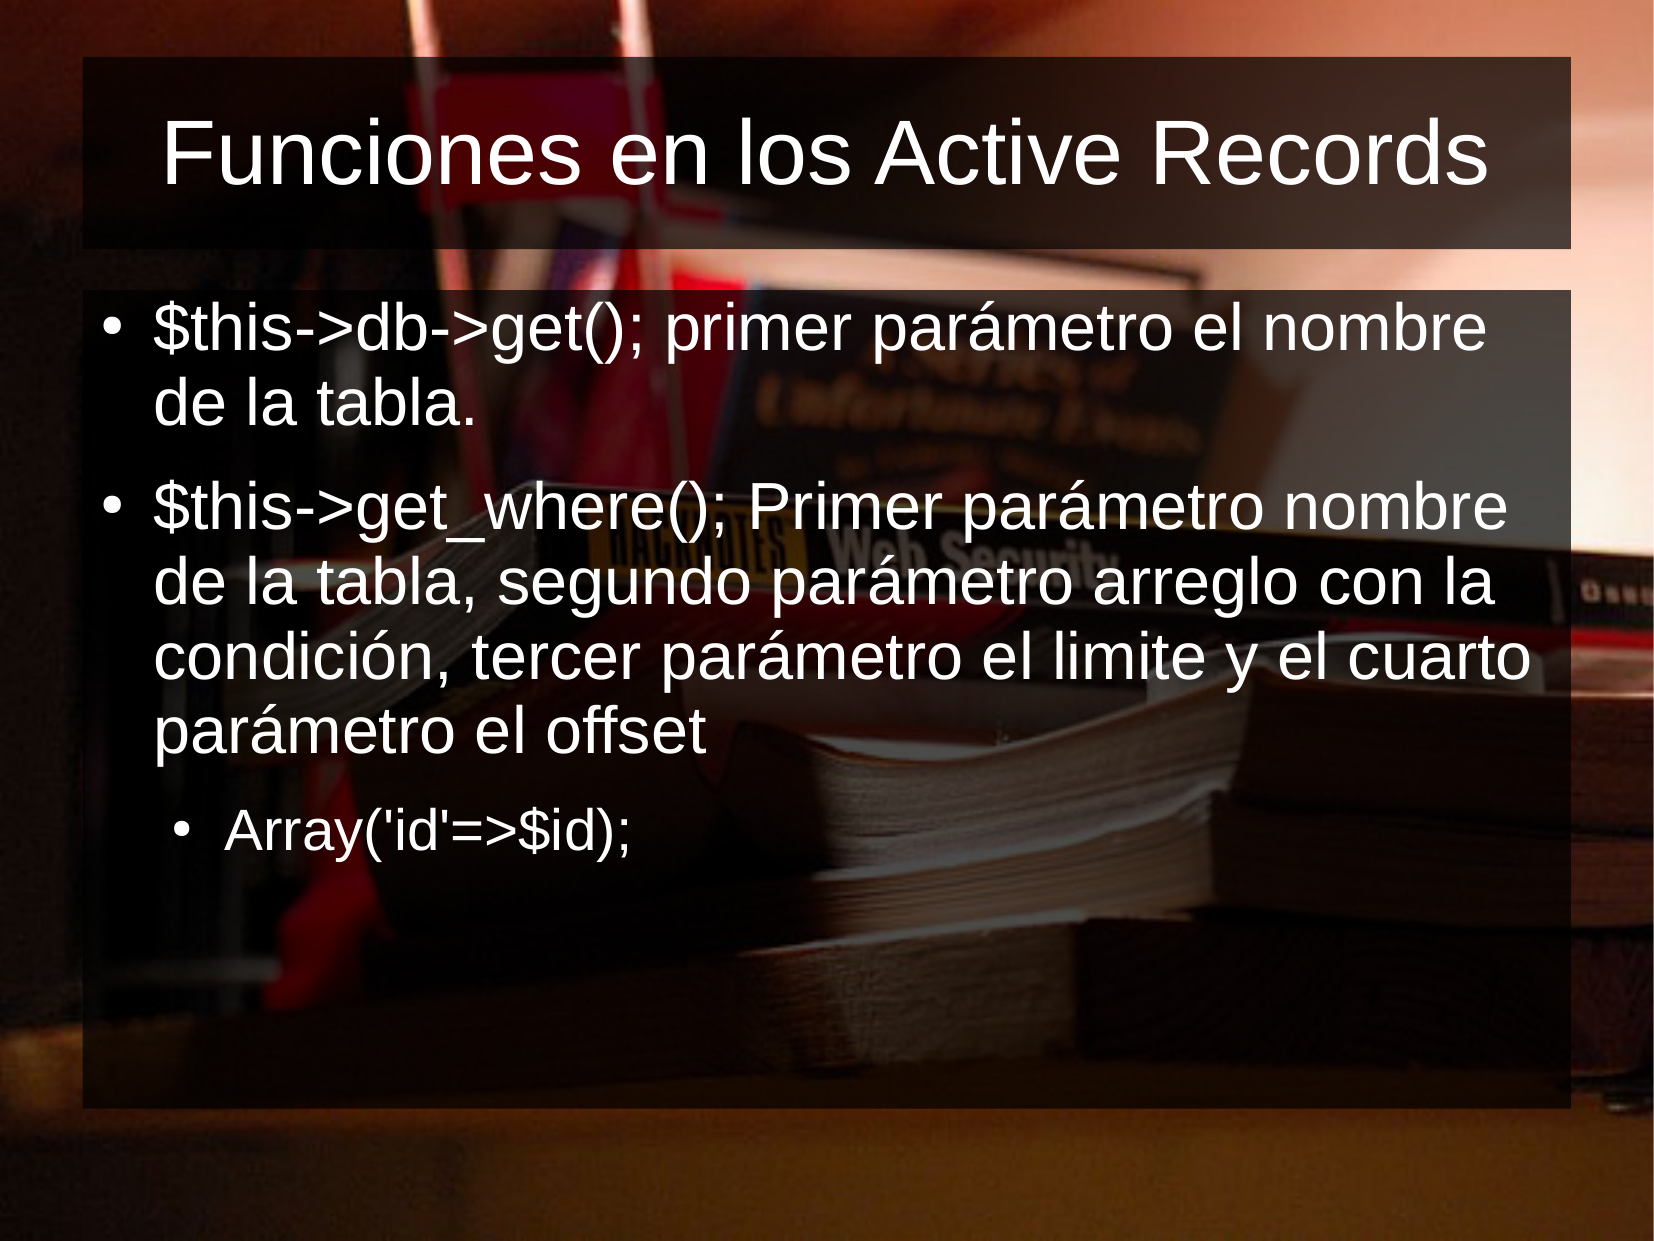

# Funciones en los Active Records
$this->db->get(); primer parámetro el nombre de la tabla.
$this->get_where(); Primer parámetro nombre de la tabla, segundo parámetro arreglo con la condición, tercer parámetro el limite y el cuarto parámetro el offset
Array('id'=>$id);